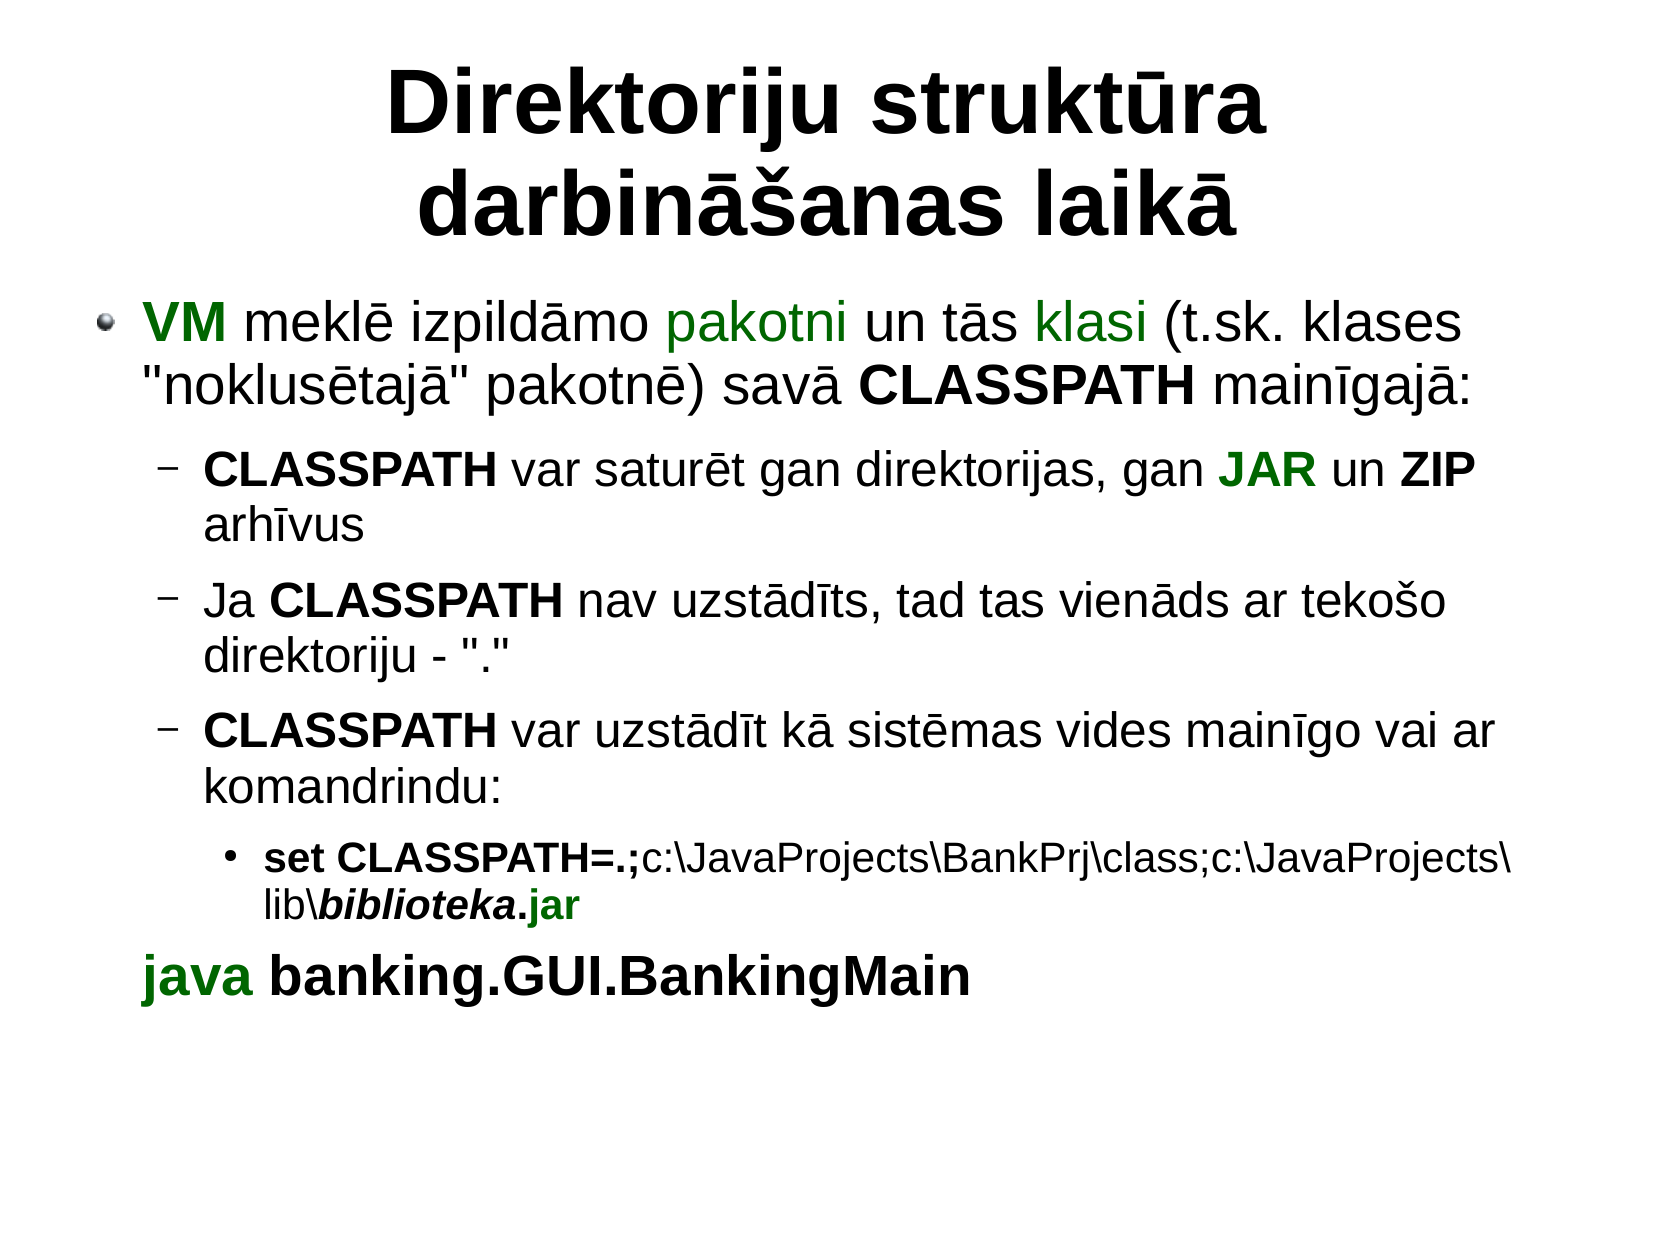

# Direktoriju struktūra darbināšanas laikā
VM meklē izpildāmo pakotni un tās klasi (t.sk. klases "noklusētajā" pakotnē) savā CLASSPATH mainīgajā:
CLASSPATH var saturēt gan direktorijas, gan JAR un ZIP arhīvus
Ja CLASSPATH nav uzstādīts, tad tas vienāds ar tekošo direktoriju - "."
CLASSPATH var uzstādīt kā sistēmas vides mainīgo vai ar komandrindu:
set CLASSPATH=.;c:\JavaProjects\BankPrj\class;c:\JavaProjects\lib\biblioteka.jar
java banking.GUI.BankingMain